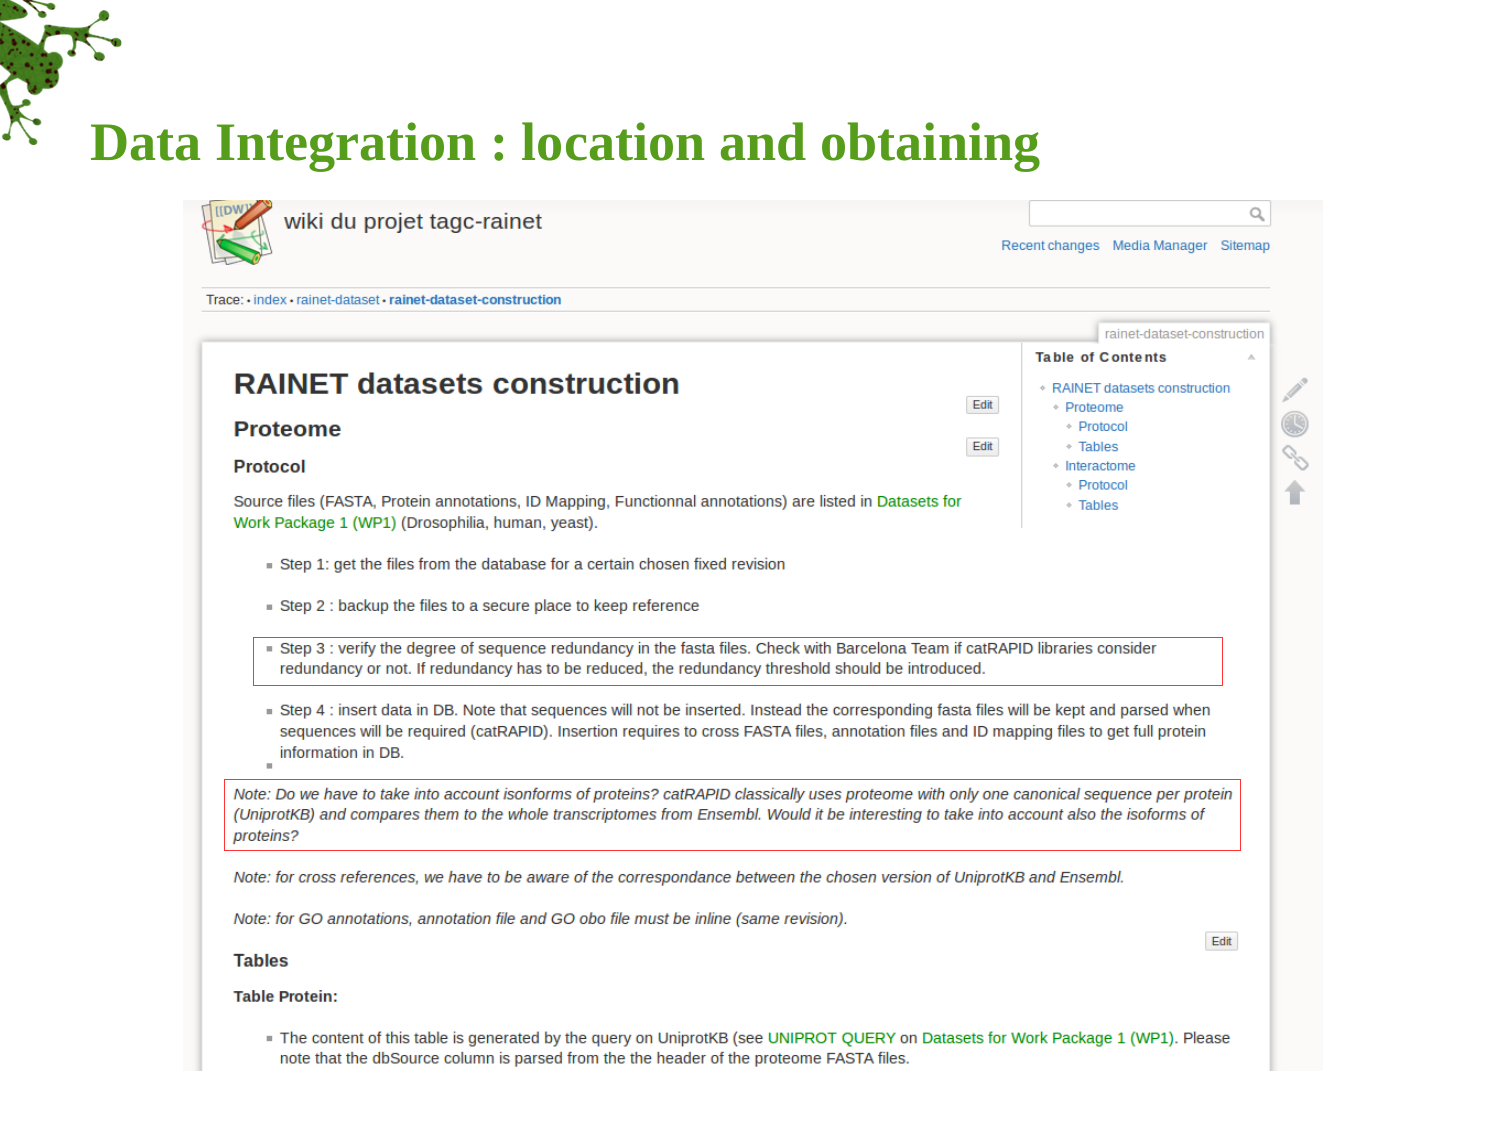

# Data Integration : location and obtaining